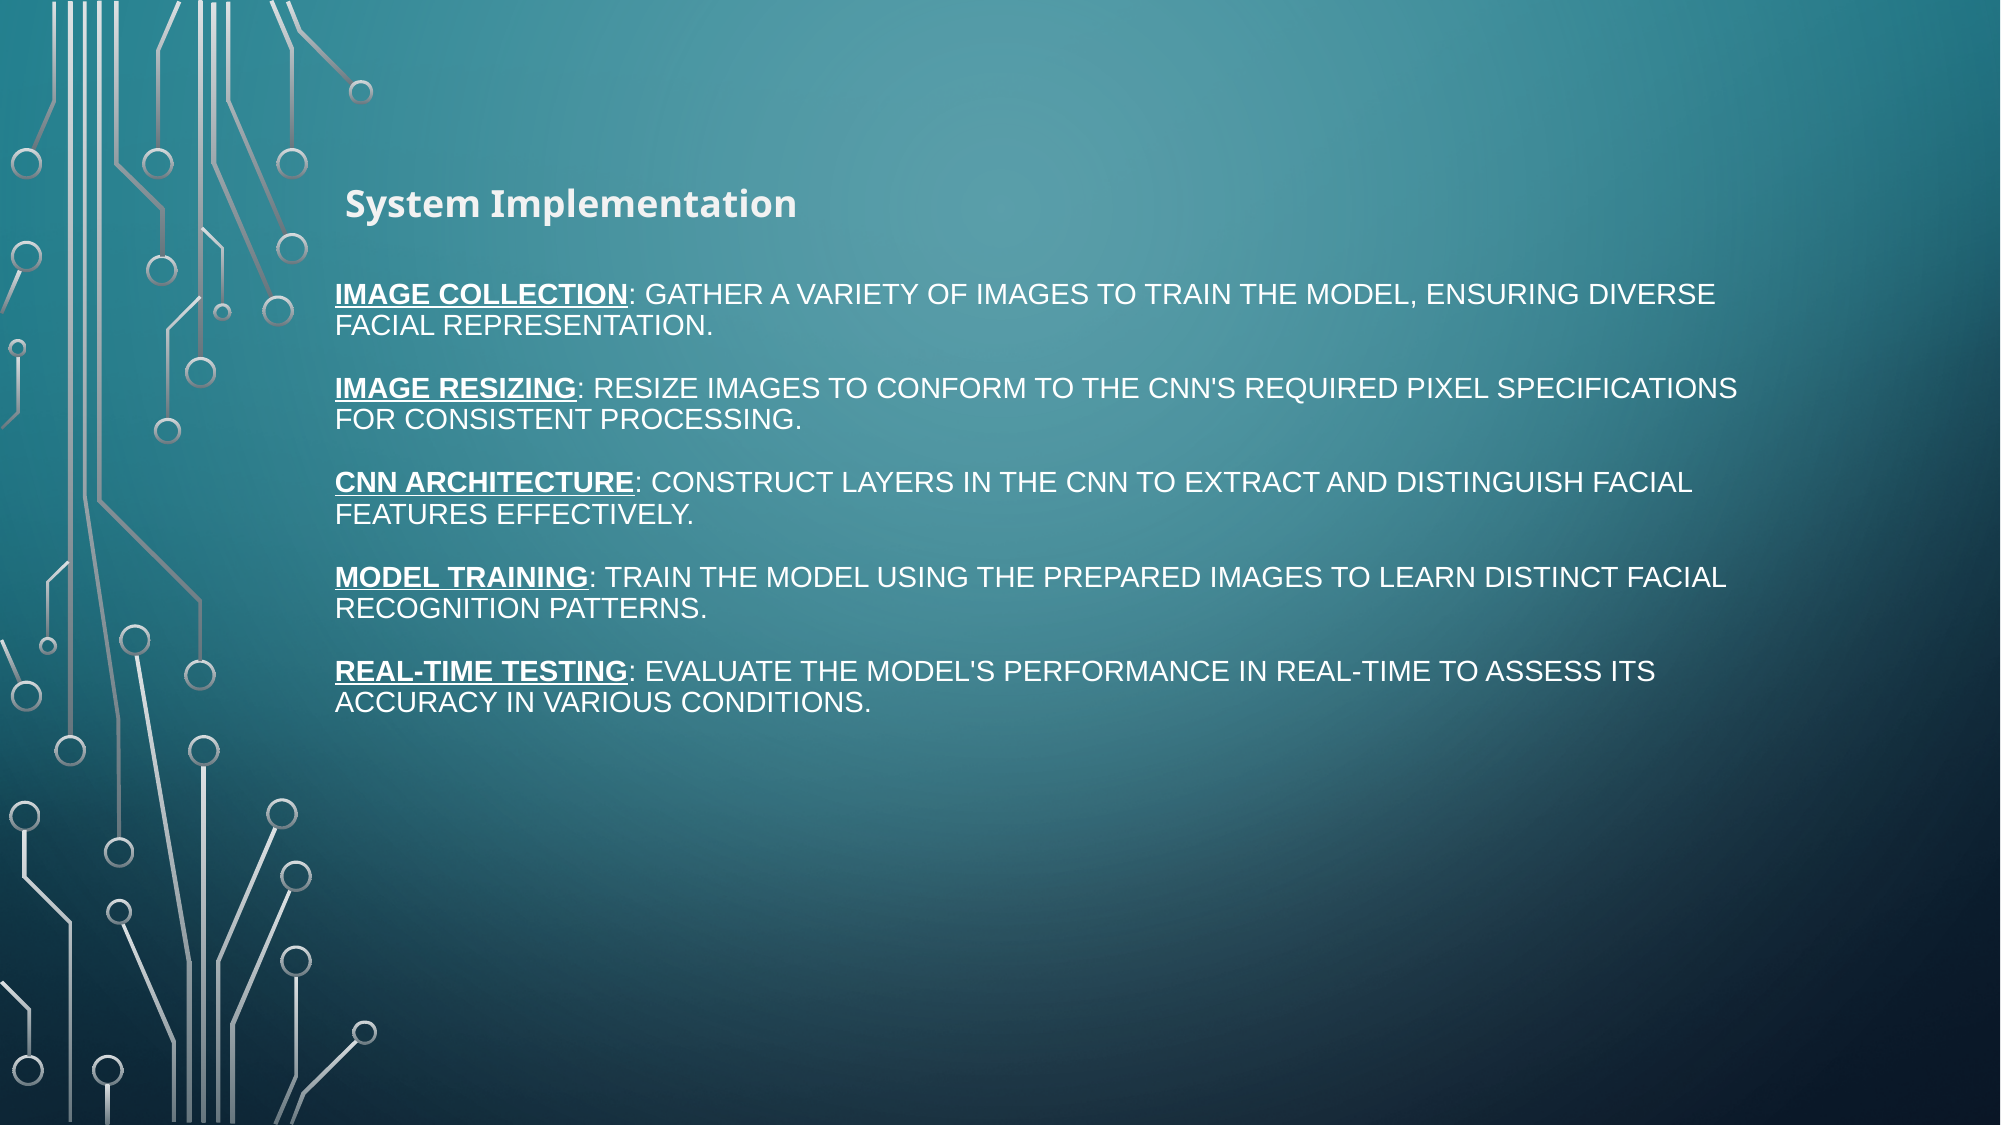

System Implementation
# Image Collection: Gather a variety of images to train the model, ensuring diverse facial representation. Image Resizing: Resize images to conform to the CNN's required pixel specifications for consistent processing. CNN Architecture: Construct layers in the CNN to extract and distinguish facial features effectively. Model Training: Train the model using the prepared images to learn distinct facial recognition patterns. Real-Time Testing: Evaluate the model's performance in real-time to assess its accuracy in various conditions.